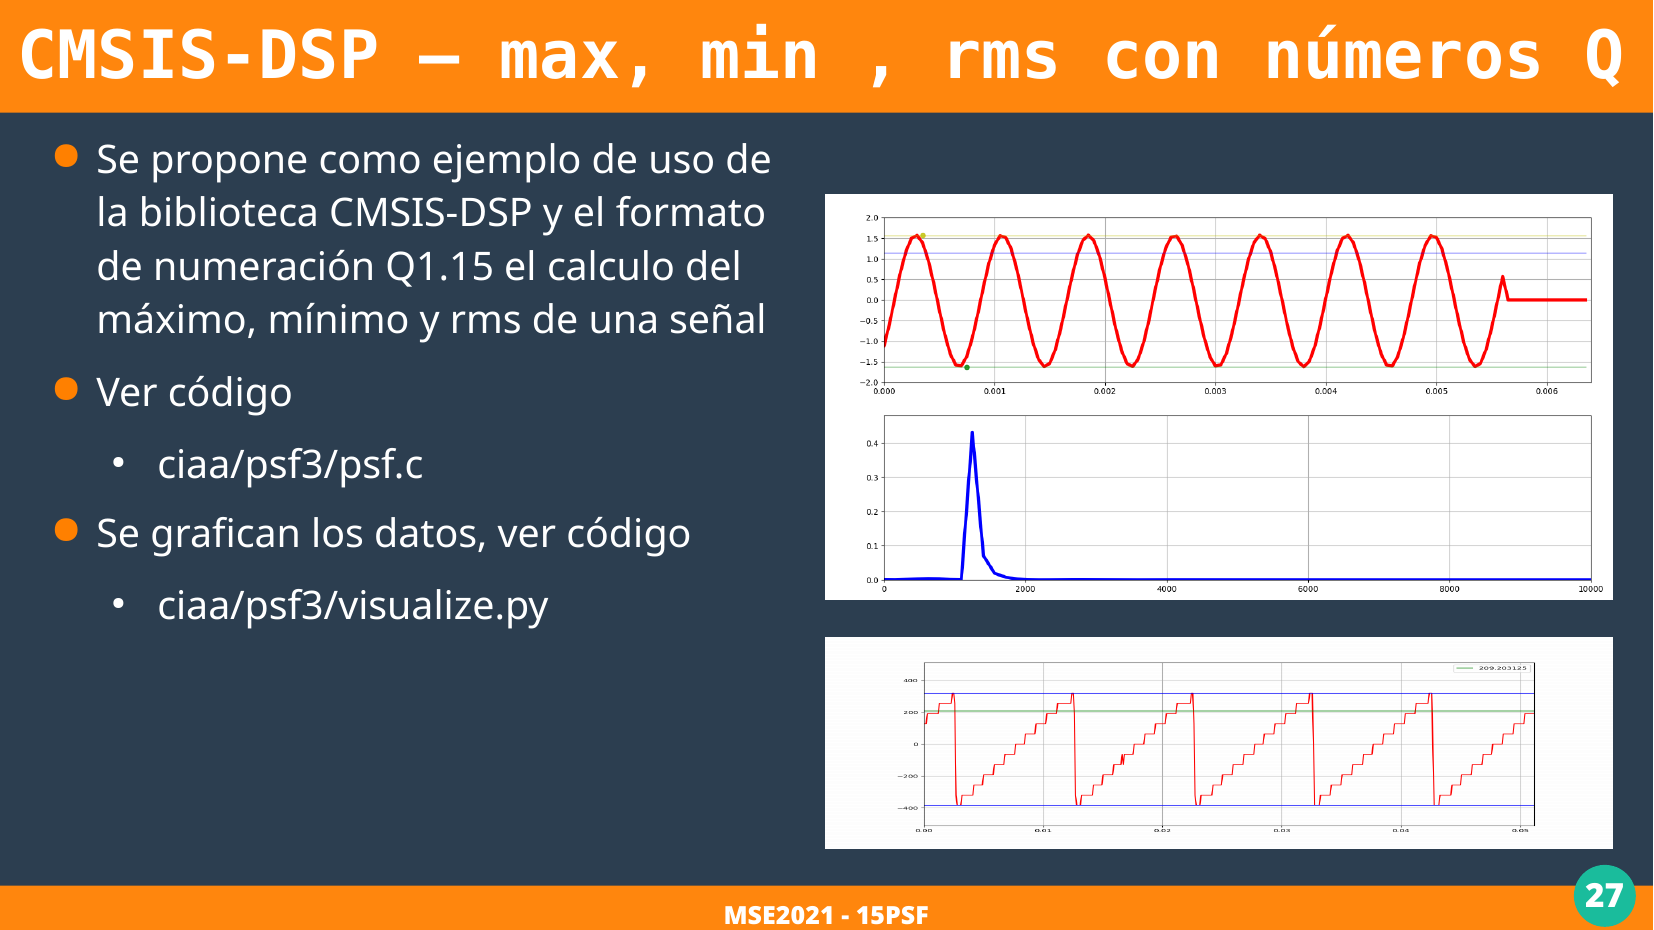

# CMSIS-DSP – max, min , rms con números Q
Se propone como ejemplo de uso de la biblioteca CMSIS-DSP y el formato de numeración Q1.15 el calculo del máximo, mínimo y rms de una señal
Ver código
ciaa/psf3/psf.c
Se grafican los datos, ver código
ciaa/psf3/visualize.py
MSE2021 - 15PSF